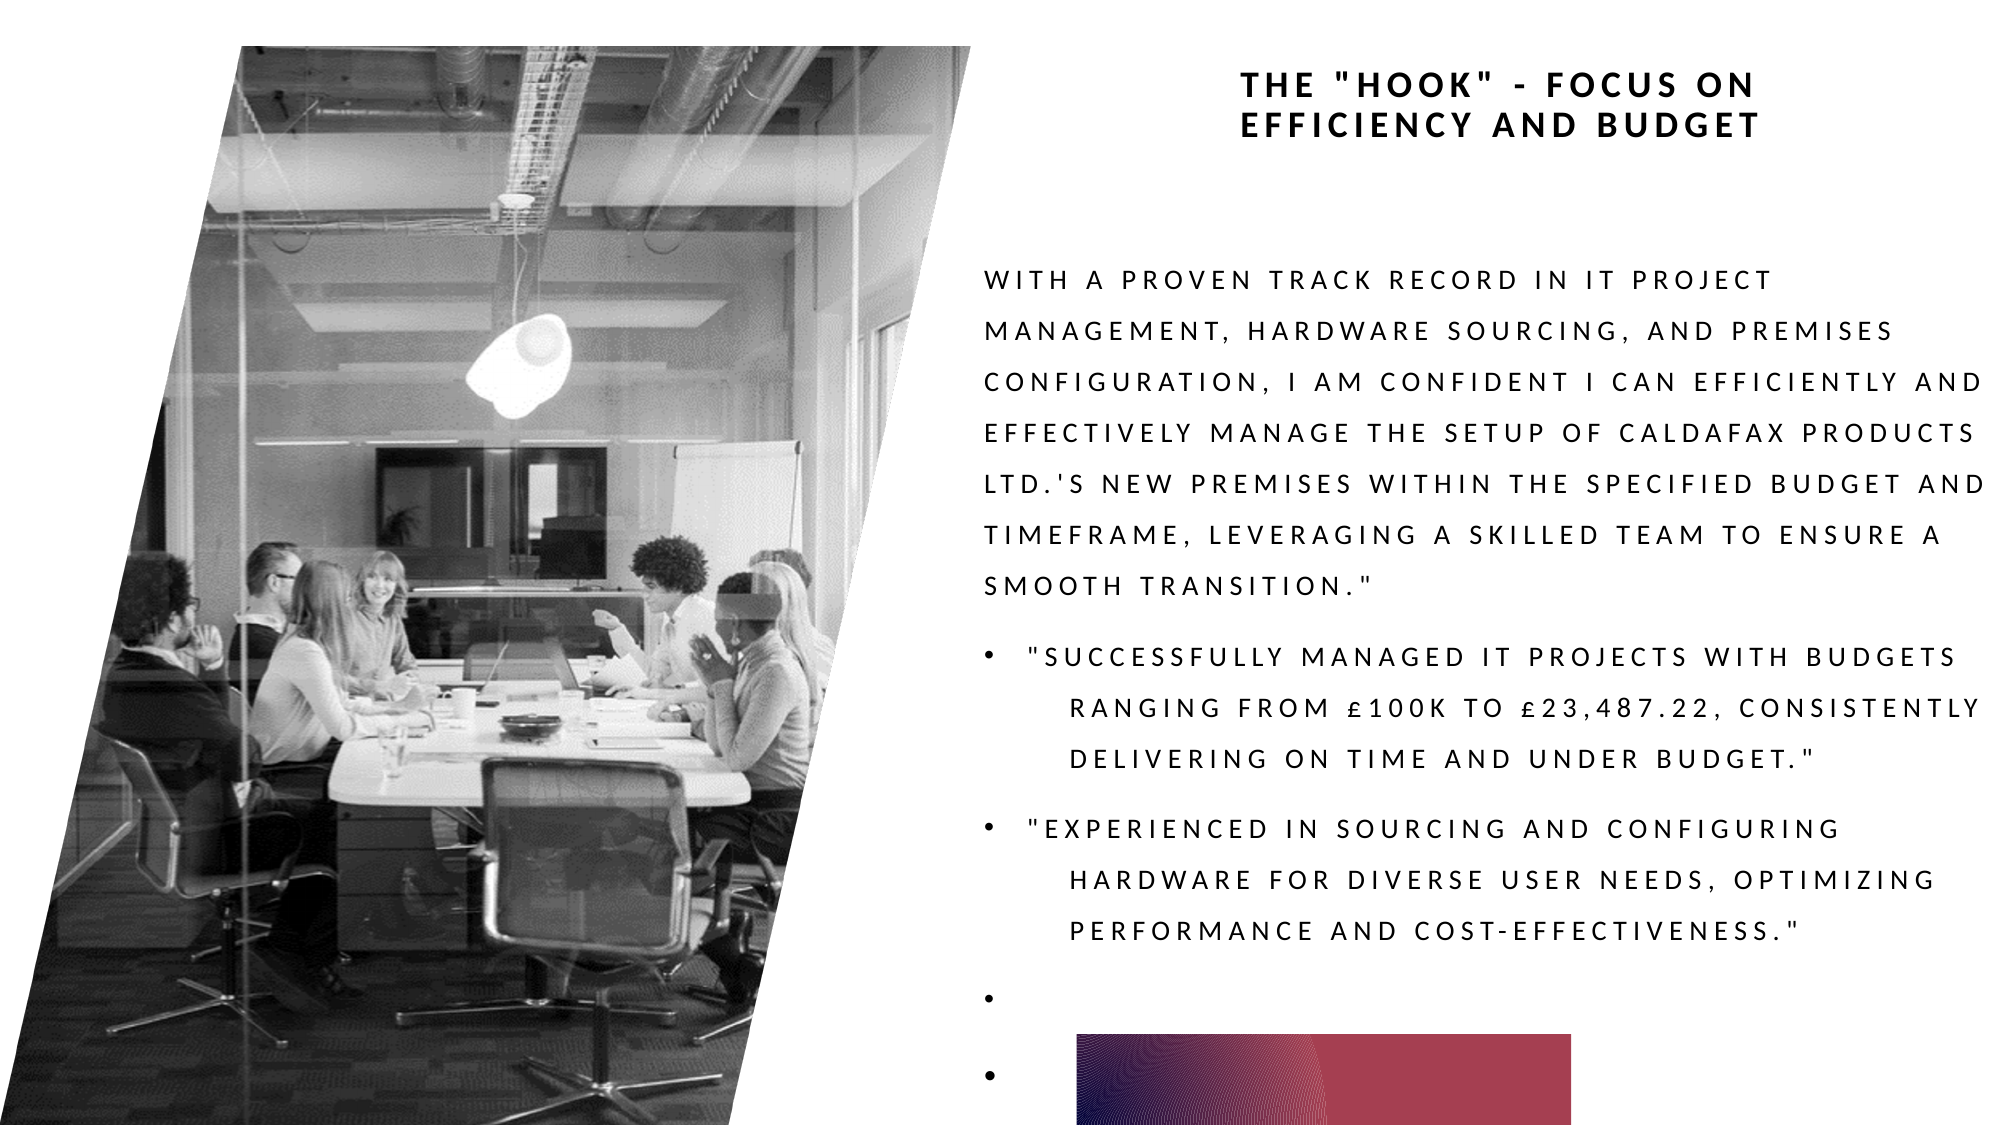

# The "Hook" - Focus on Efficiency and Budget
With a proven track record in IT project management, hardware sourcing, and premises configuration, I am confident I can efficiently and effectively manage the setup of Caldafax Products Ltd.'s new premises within the specified budget and timeframe, leveraging a skilled team to ensure a smooth transition."
"Successfully managed IT projects with budgets ranging from £100K to £23,487.22, consistently delivering on time and under budget."
"Experienced in sourcing and configuring hardware for diverse user needs, optimizing performance and cost-effectiveness."